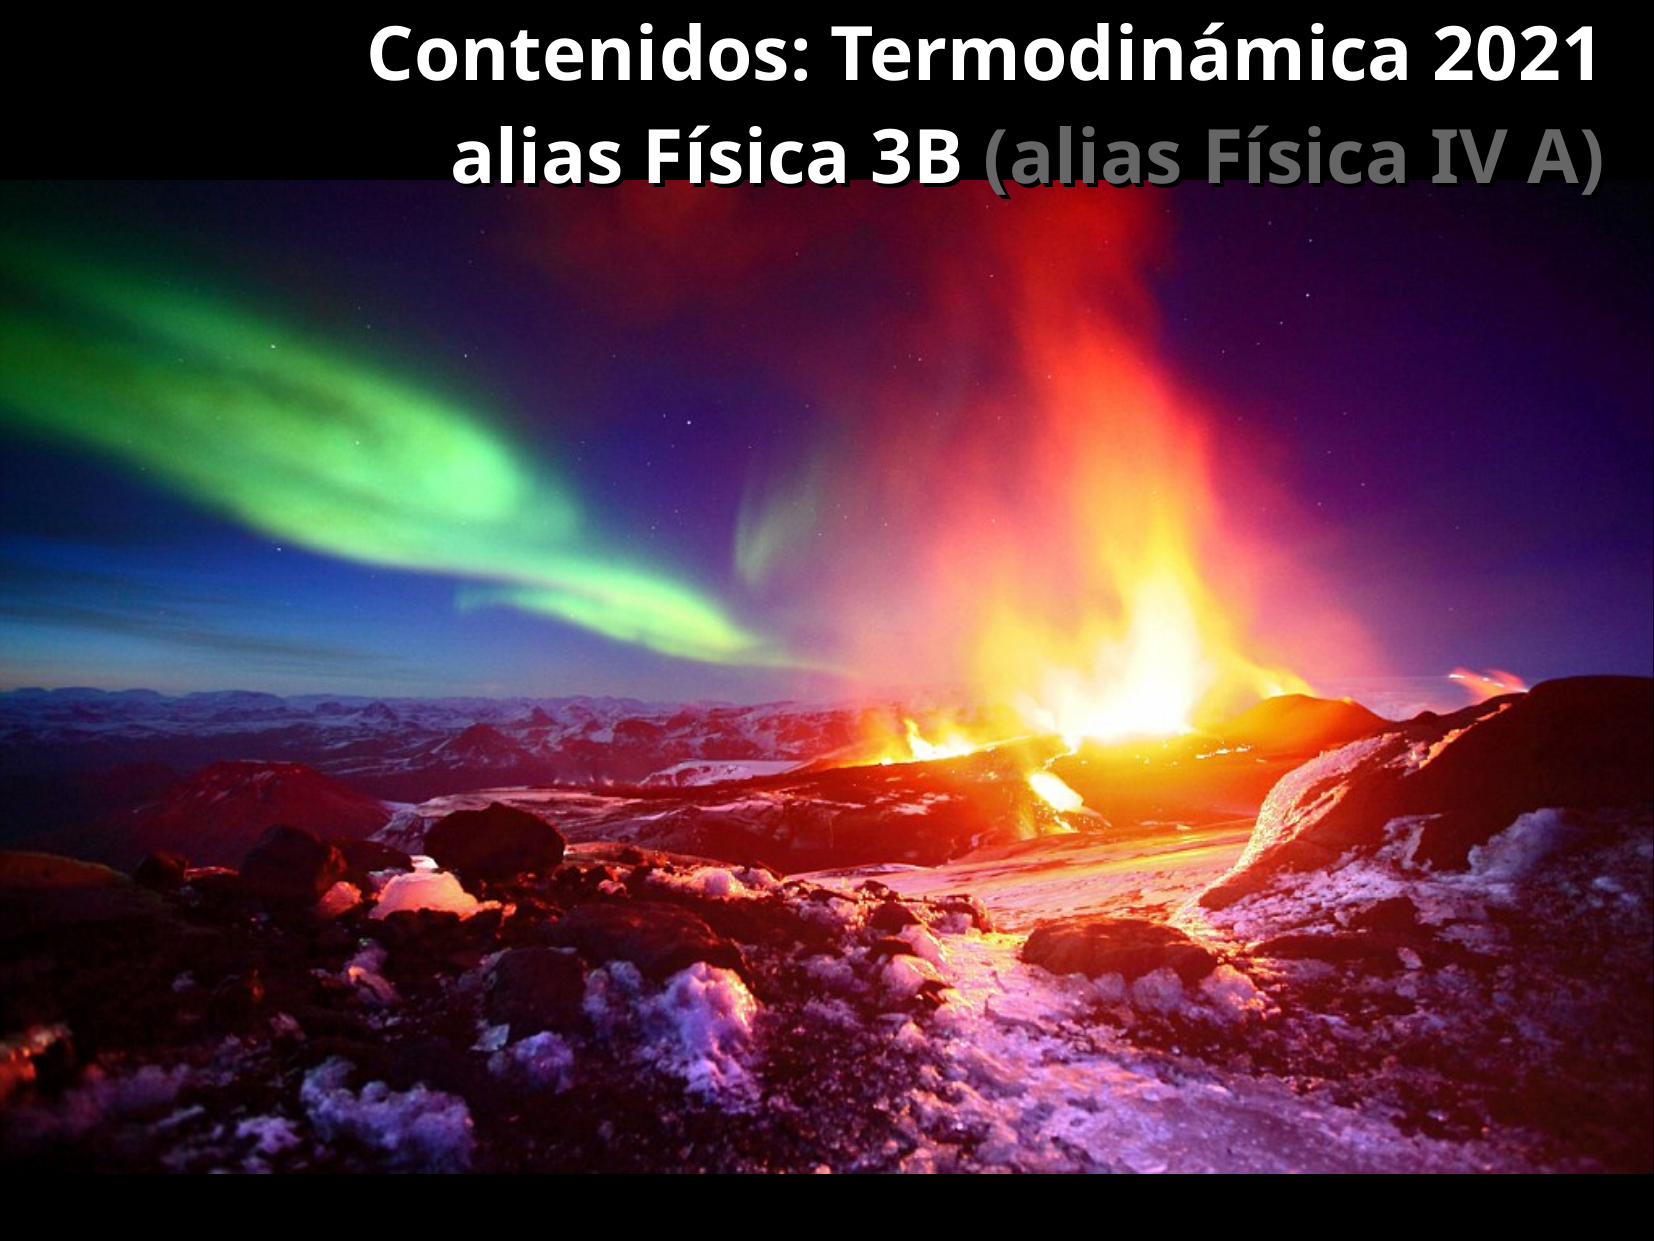

# Contenidos: Termodinámica 2021 alias Física 3B (alias Física IV A)
FÍSICA III B
12